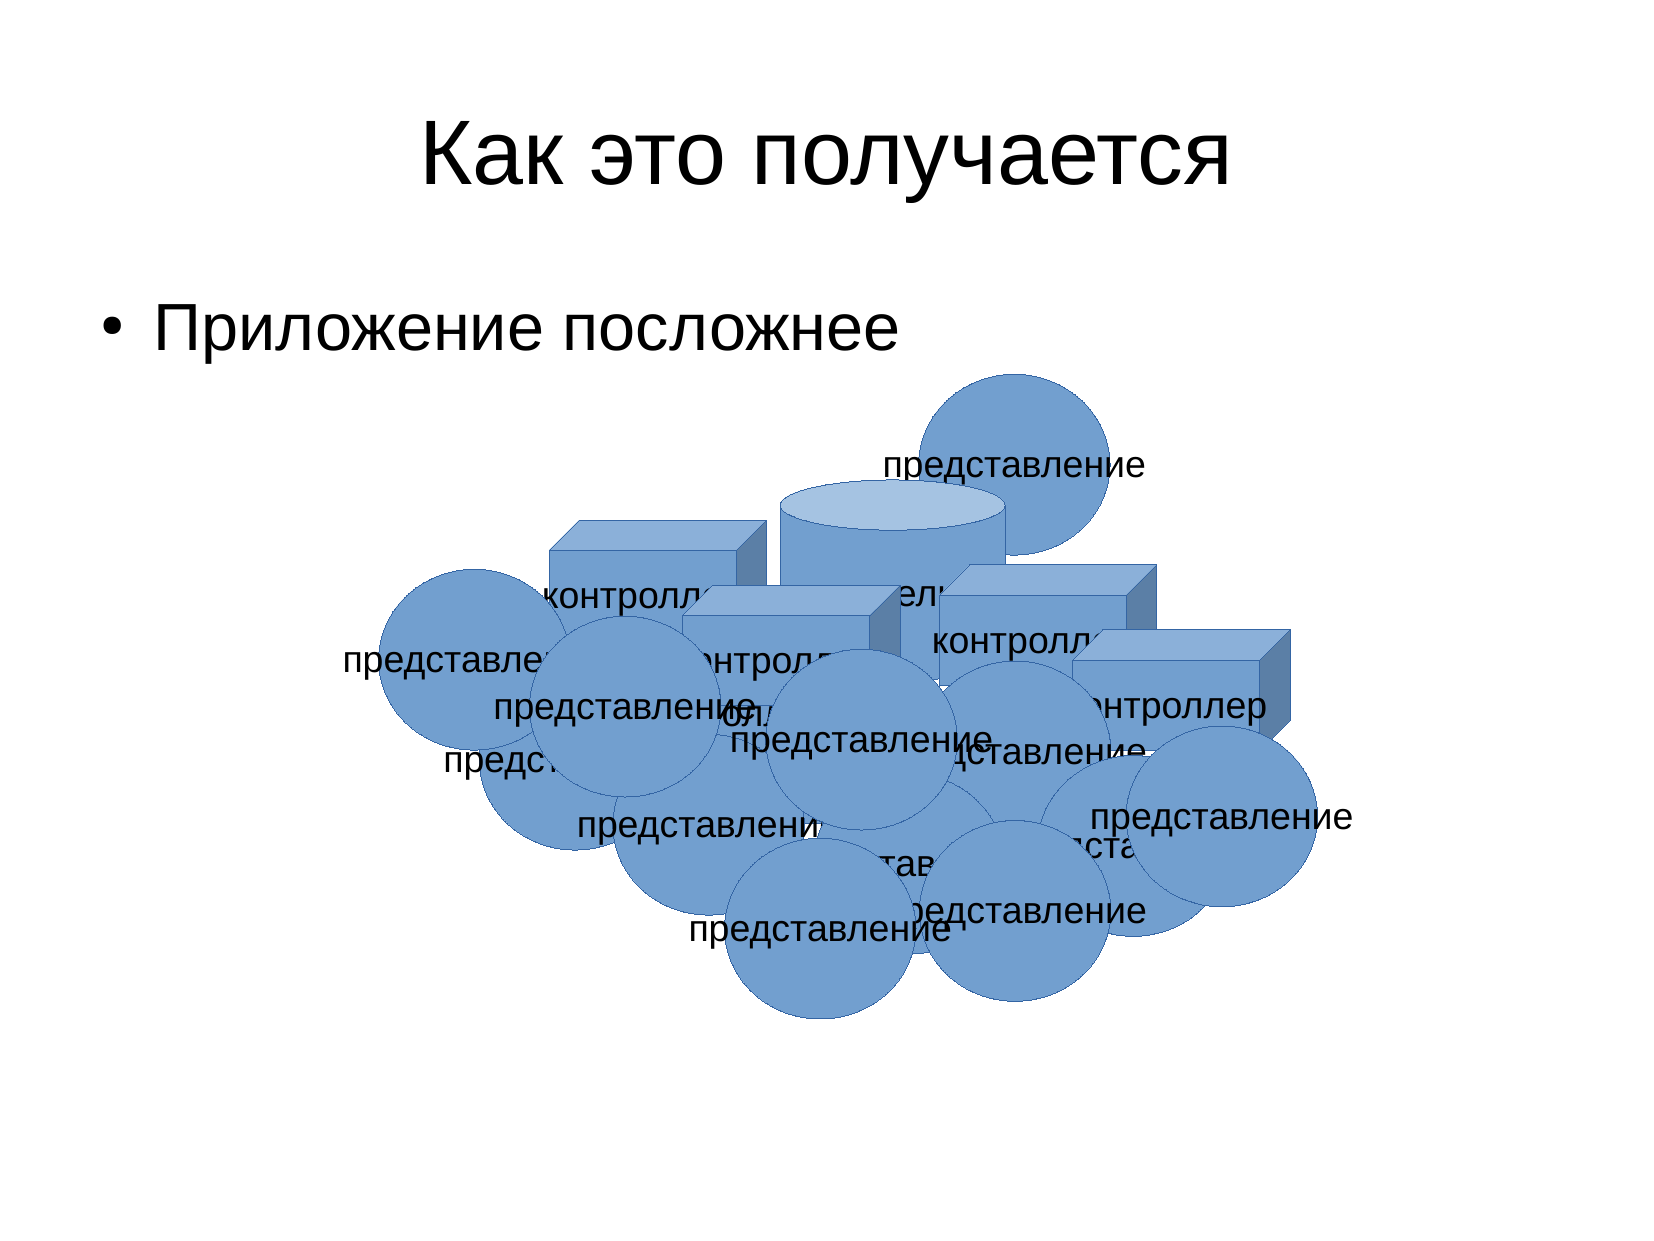

# Как это получается
Приложение посложнее
представление
модель
контроллер
контроллер
представление
контроллер
представление
контроллер
контроллер
представление
представление
представление
контроллер
представление
представление
представление
представление
представление
представление